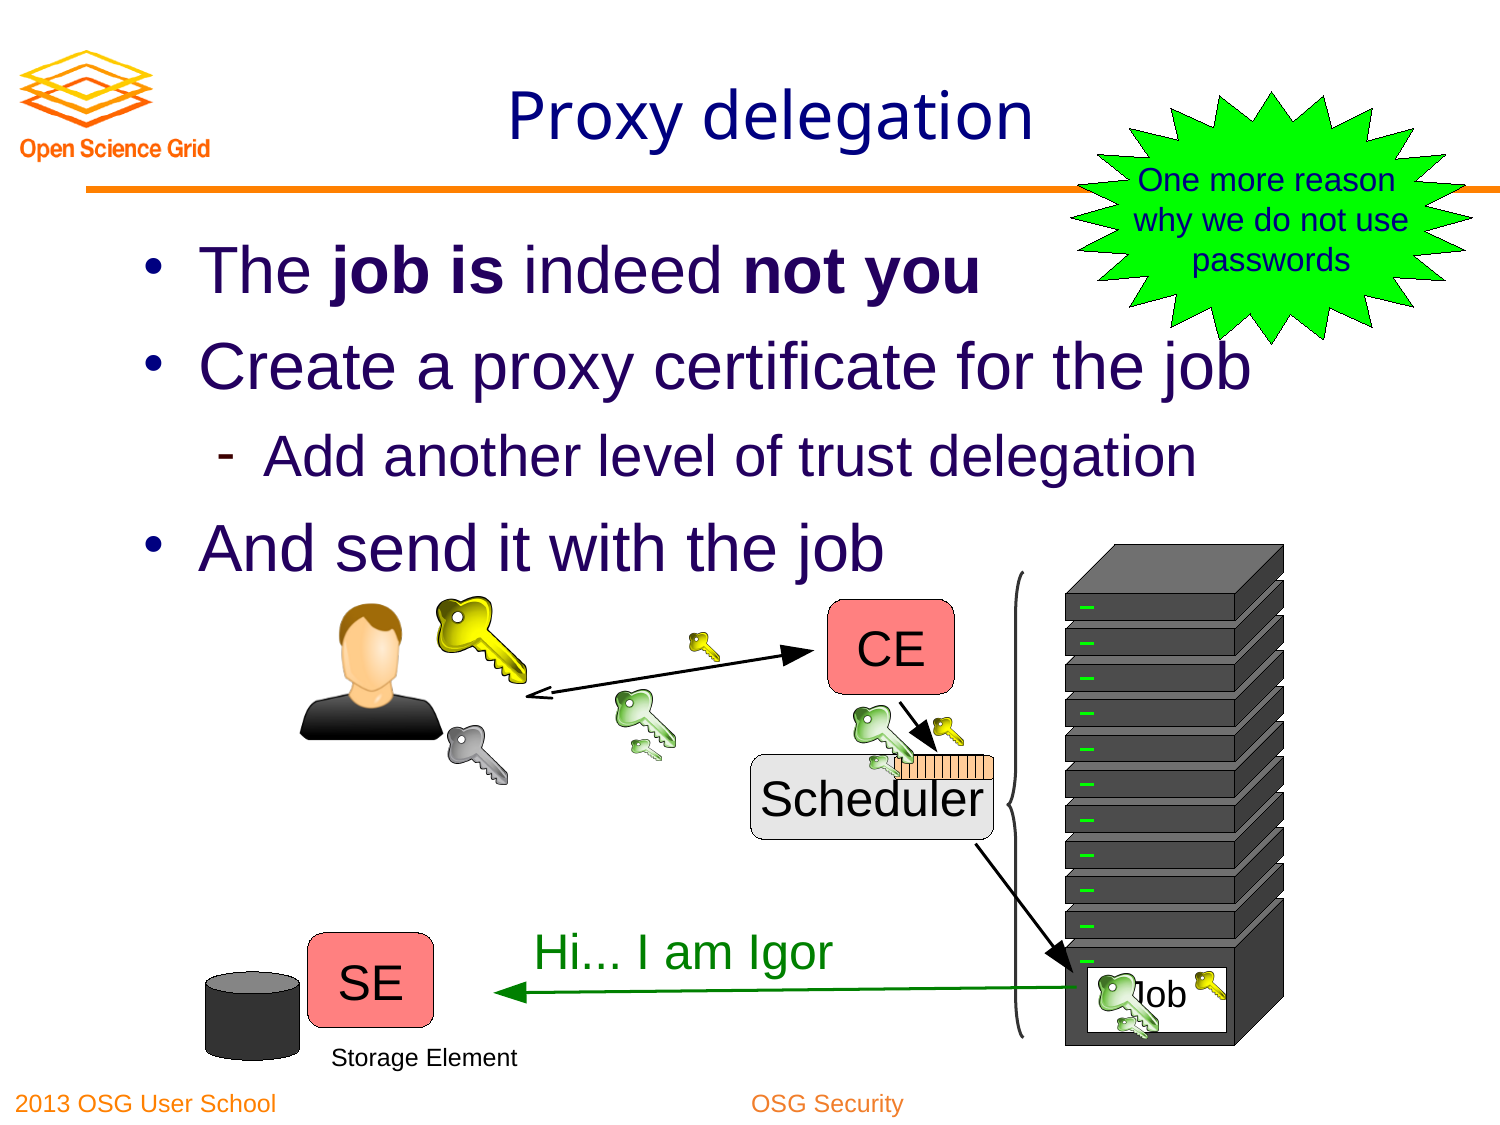

# Proxy delegation
One more reason
why we do not use
passwords
The job is indeed not you
Create a proxy certificate for the job
Add another level of trust delegation
And send it with the job
CE
Scheduler
Hi... I am Igor
SE
Job
Storage Element